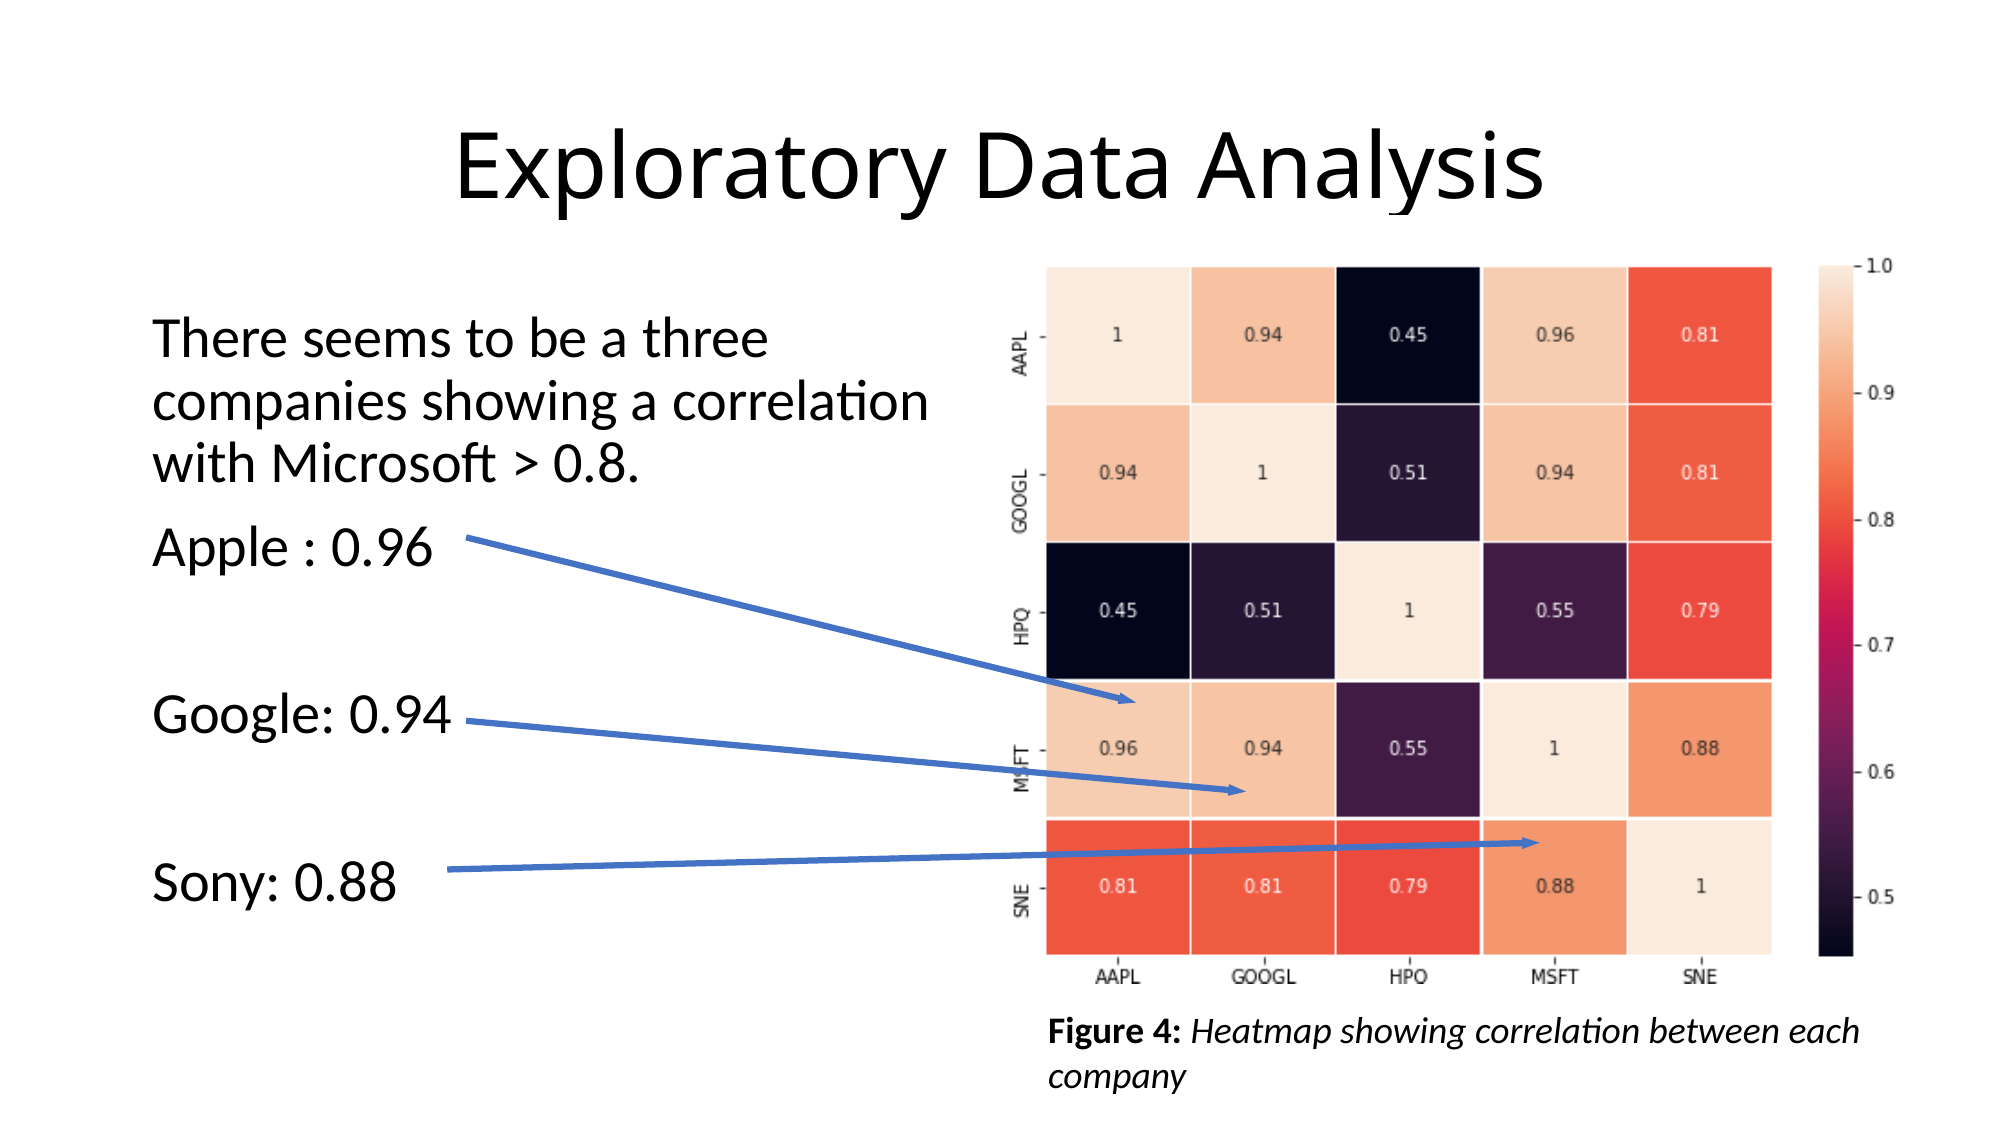

# Exploratory Data Analysis
There seems to be a three companies showing a correlation with Microsoft > 0.8.
Apple : 0.96
Google: 0.94
Sony: 0.88
Figure 4: Heatmap showing correlation between each company